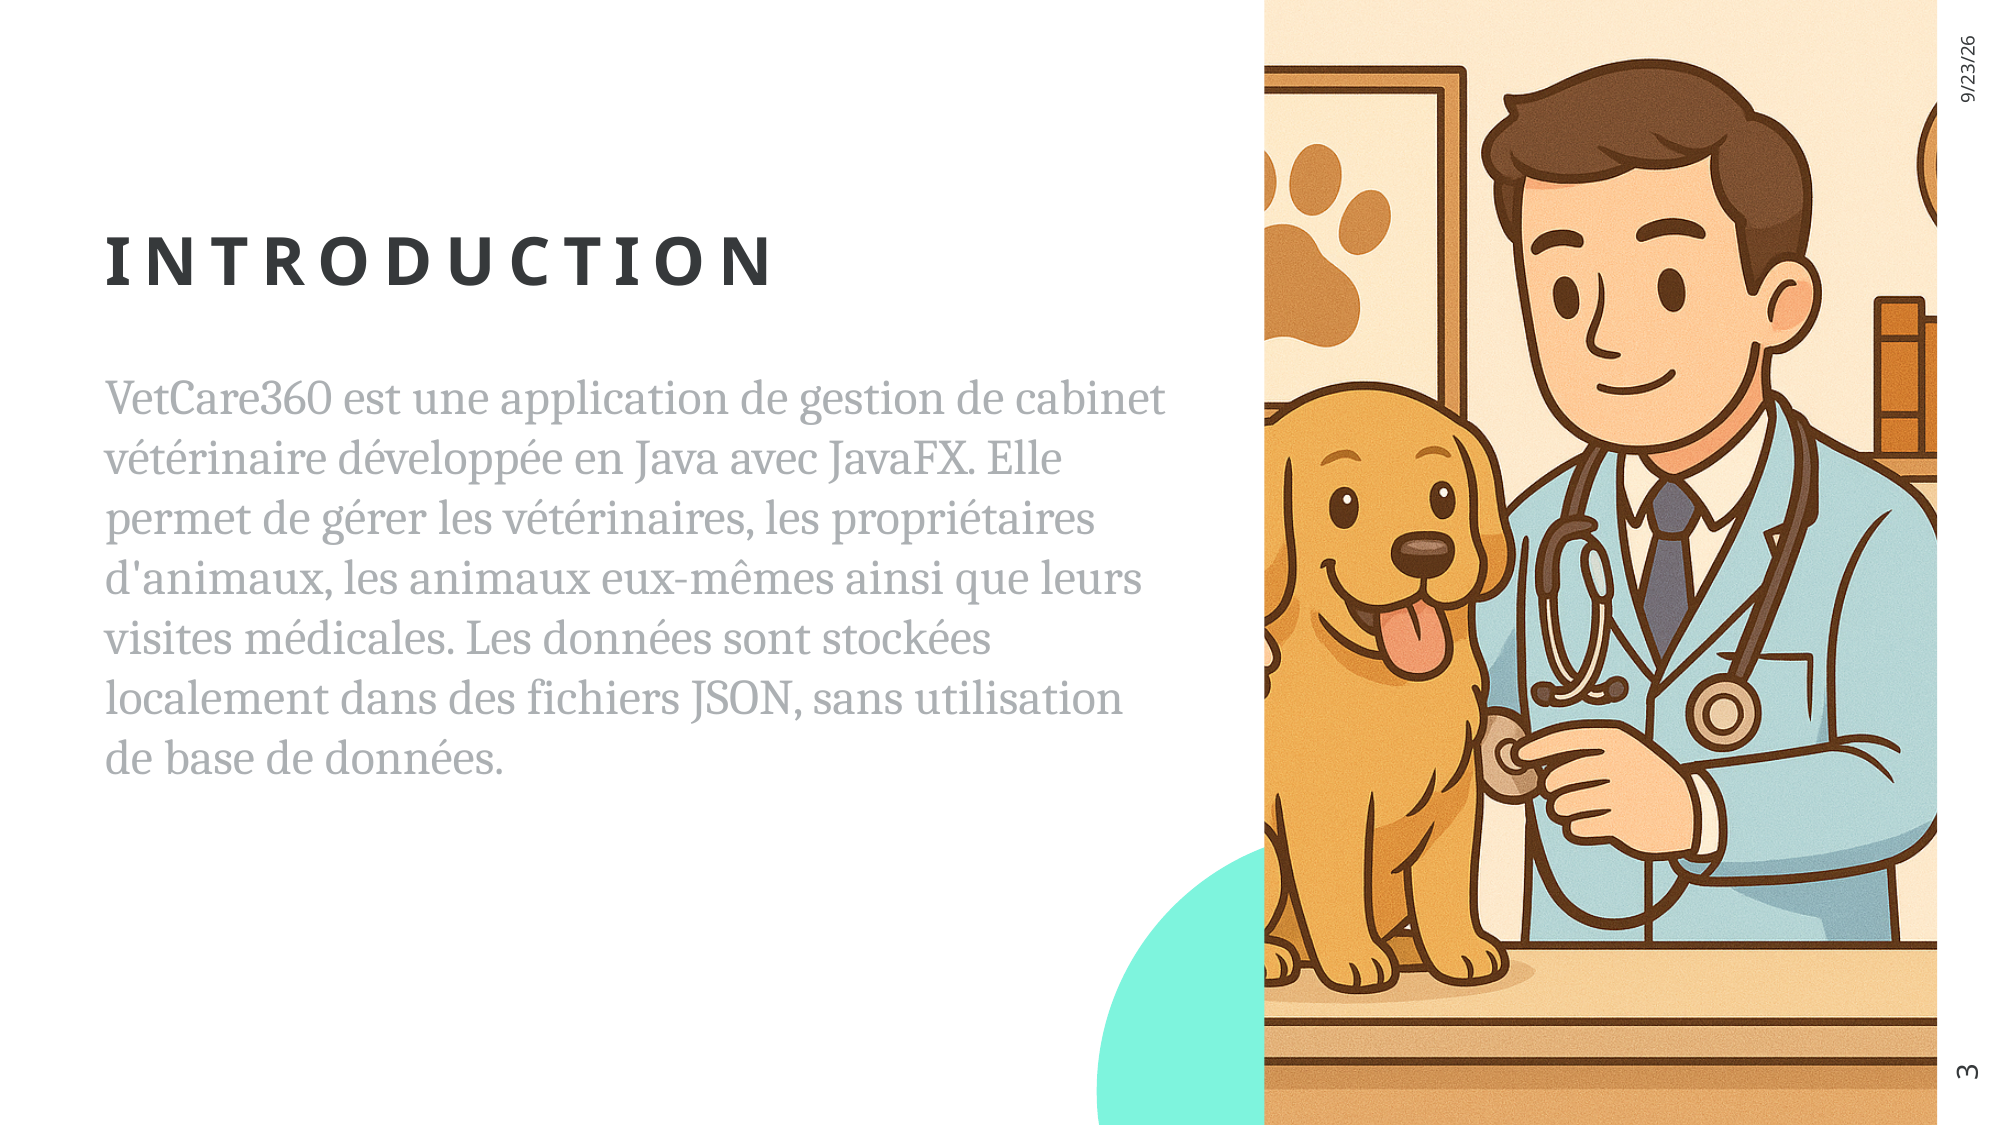

# Introduction
VetCare360 est une application de gestion de cabinet vétérinaire développée en Java avec JavaFX. Elle permet de gérer les vétérinaires, les propriétaires d'animaux, les animaux eux-mêmes ainsi que leurs visites médicales. Les données sont stockées localement dans des fichiers JSON, sans utilisation de base de données.